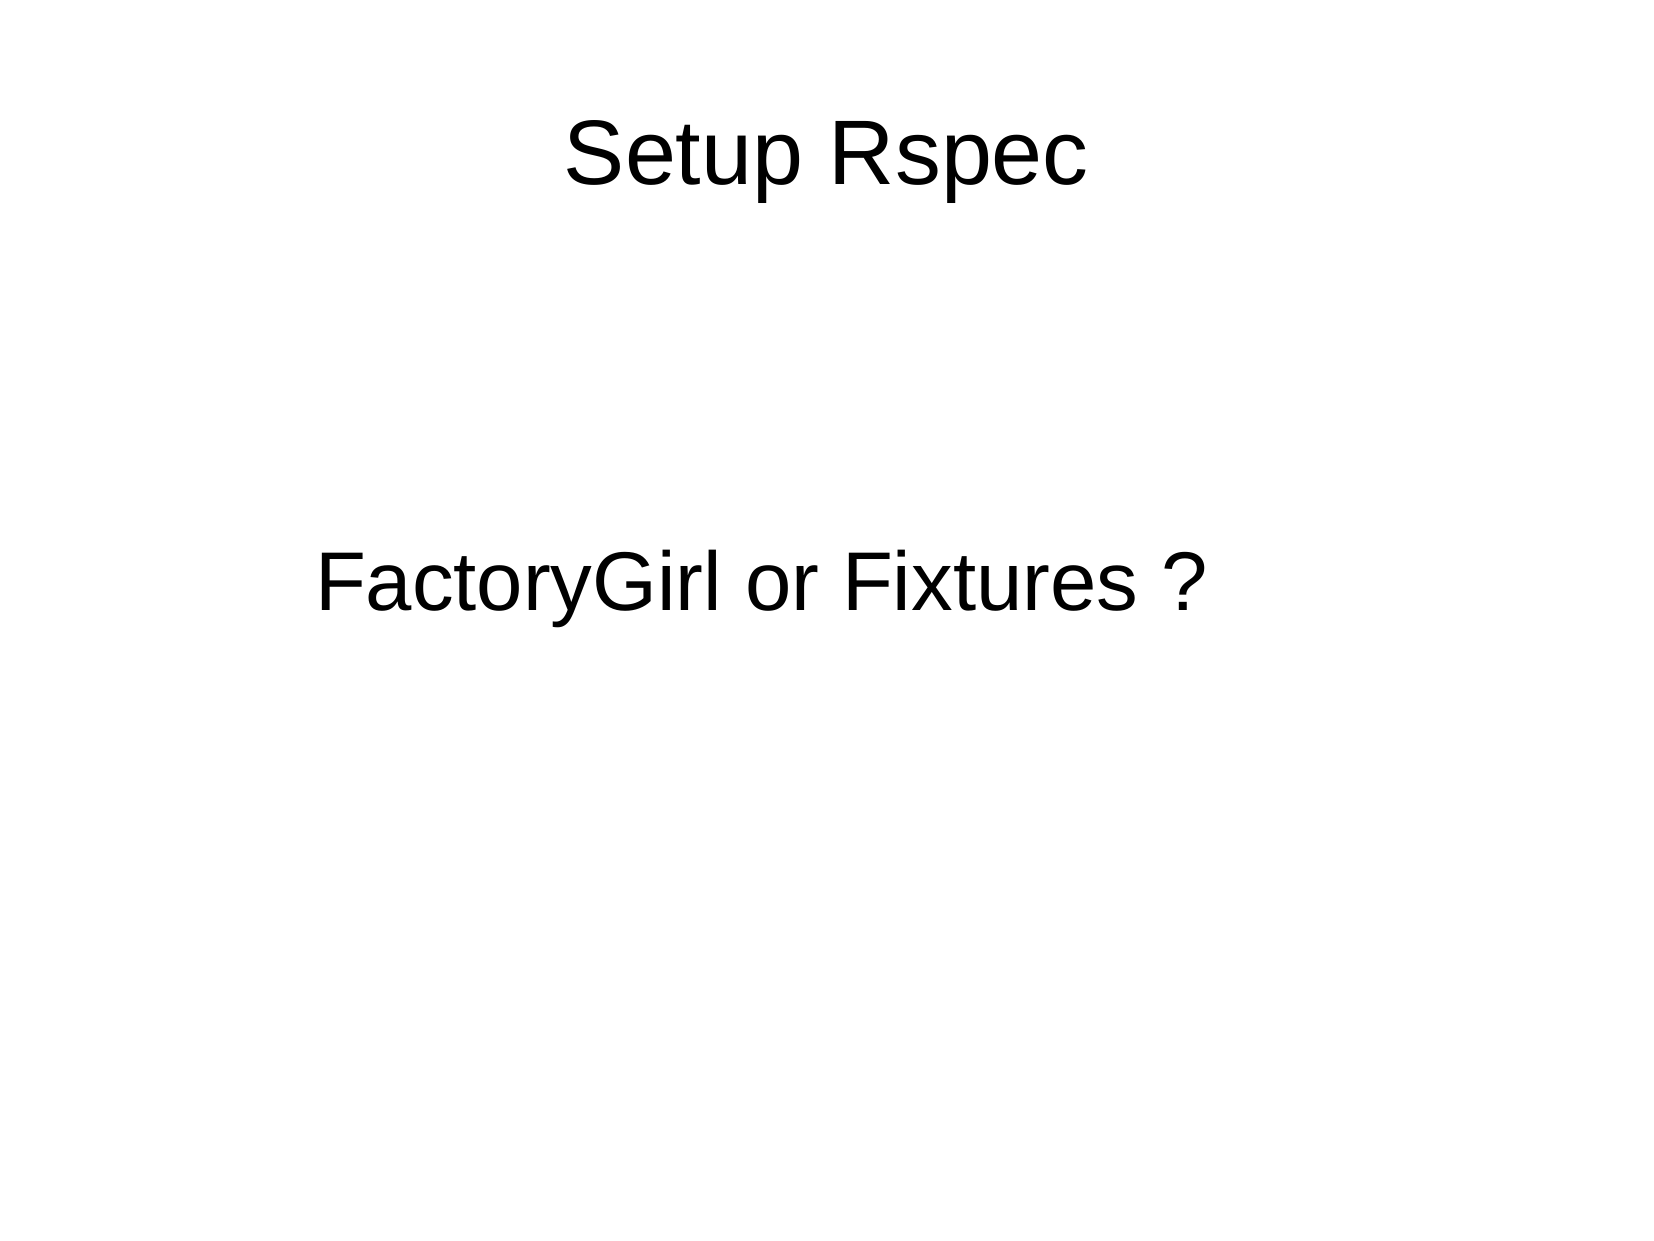

# Setup Rspec
 FactoryGirl or Fixtures ?